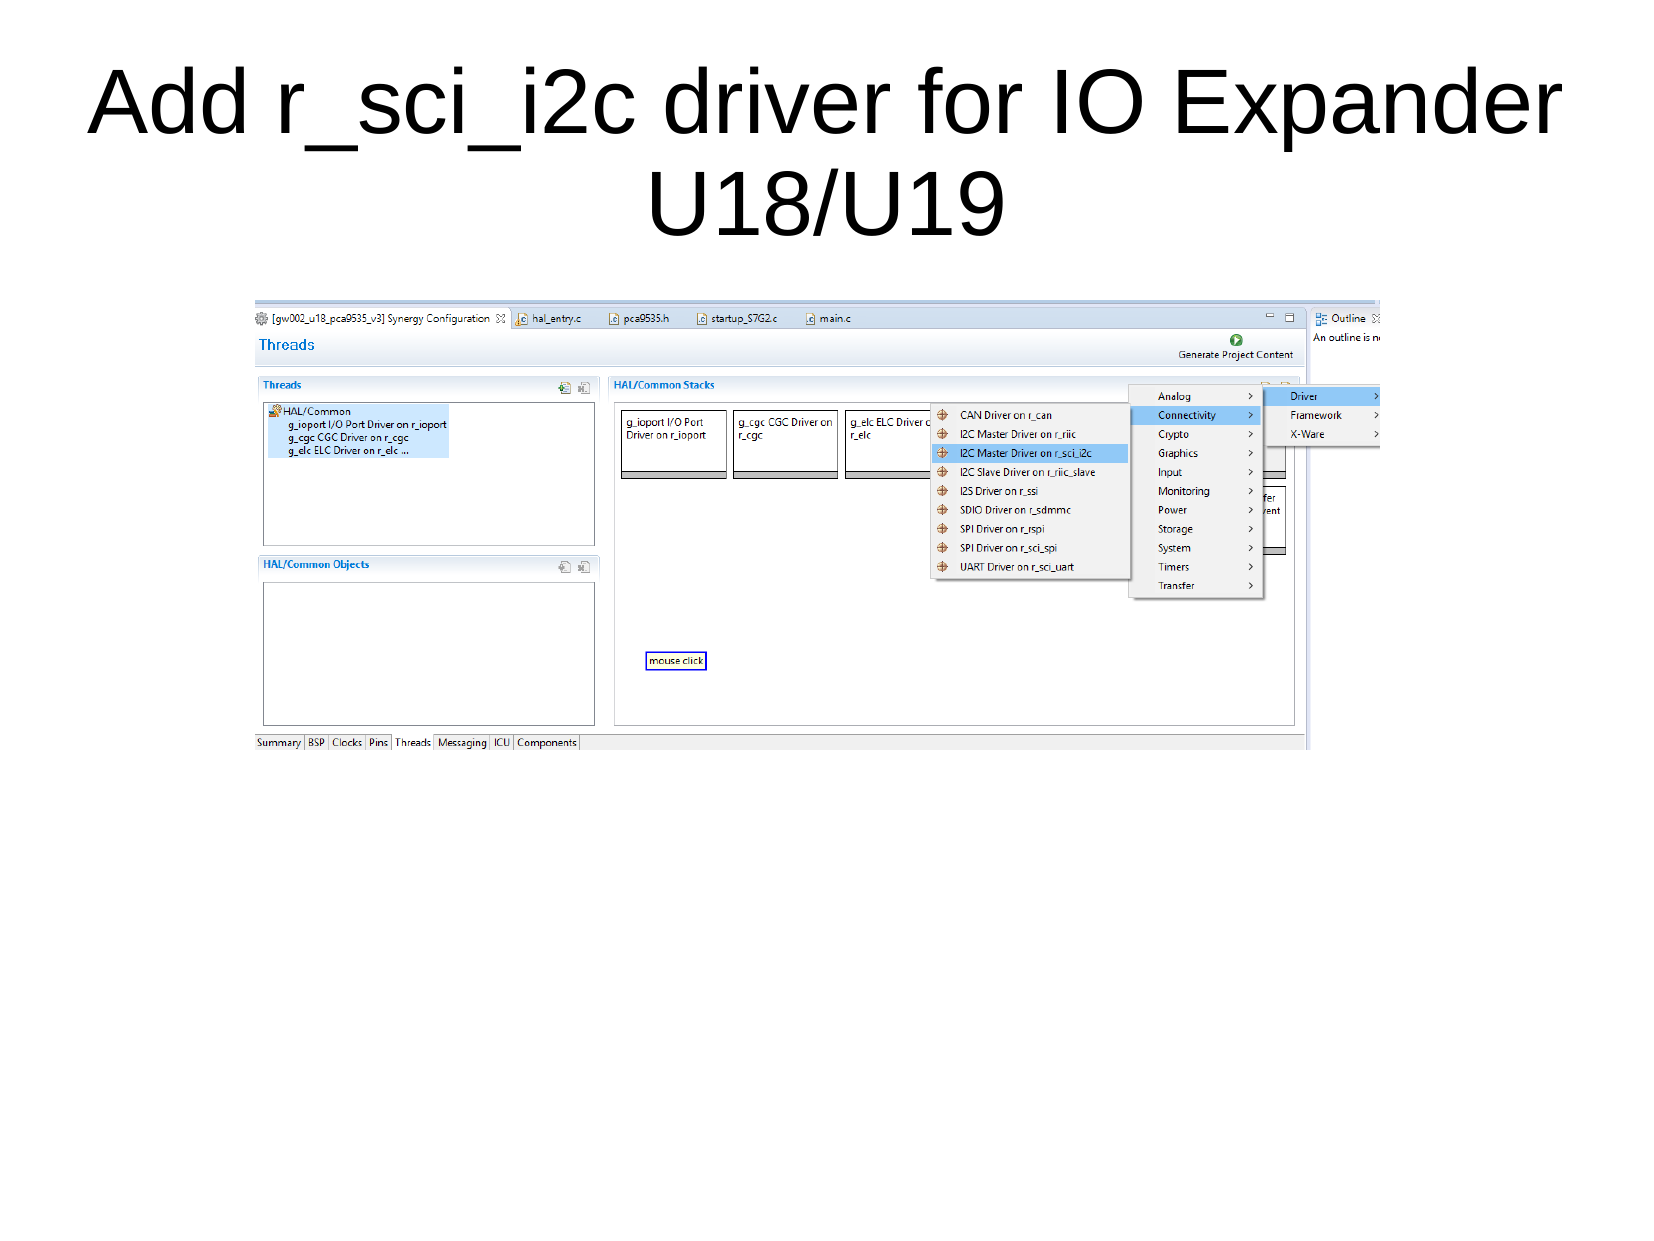

# Add r_sci_i2c driver for IO Expander U18/U19